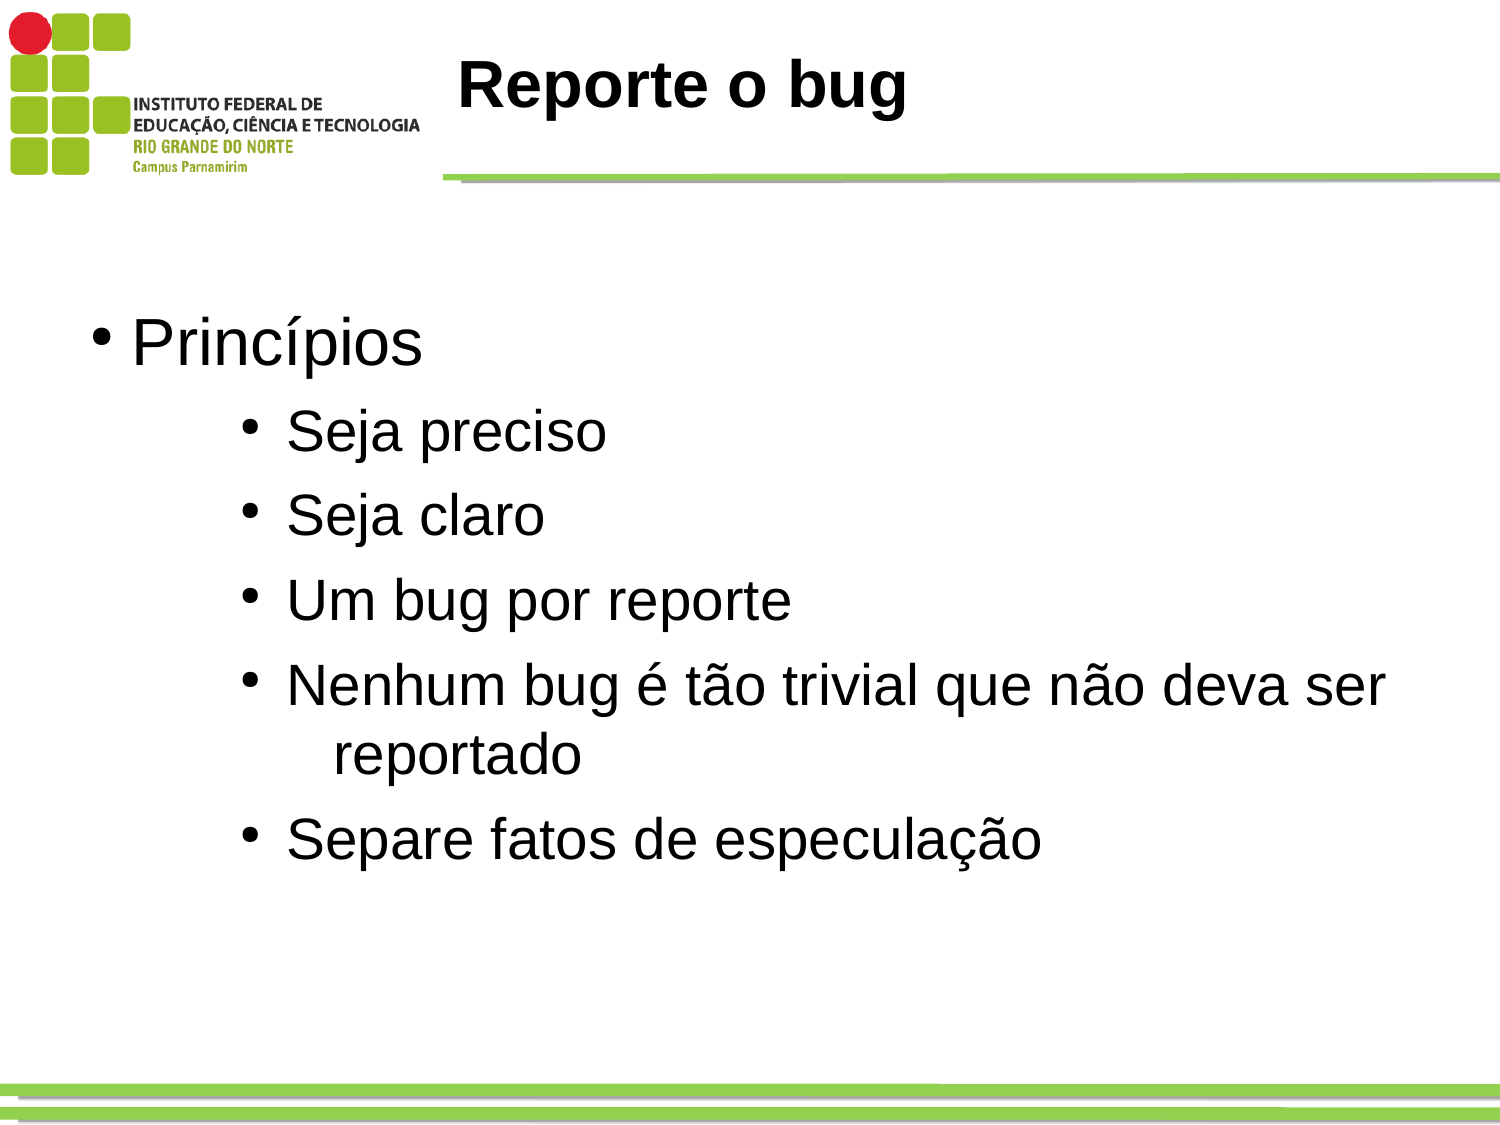

# Reporte o bug
 Princípios
Seja preciso
Seja claro
Um bug por reporte
Nenhum bug é tão trivial que não deva ser reportado
Separe fatos de especulação